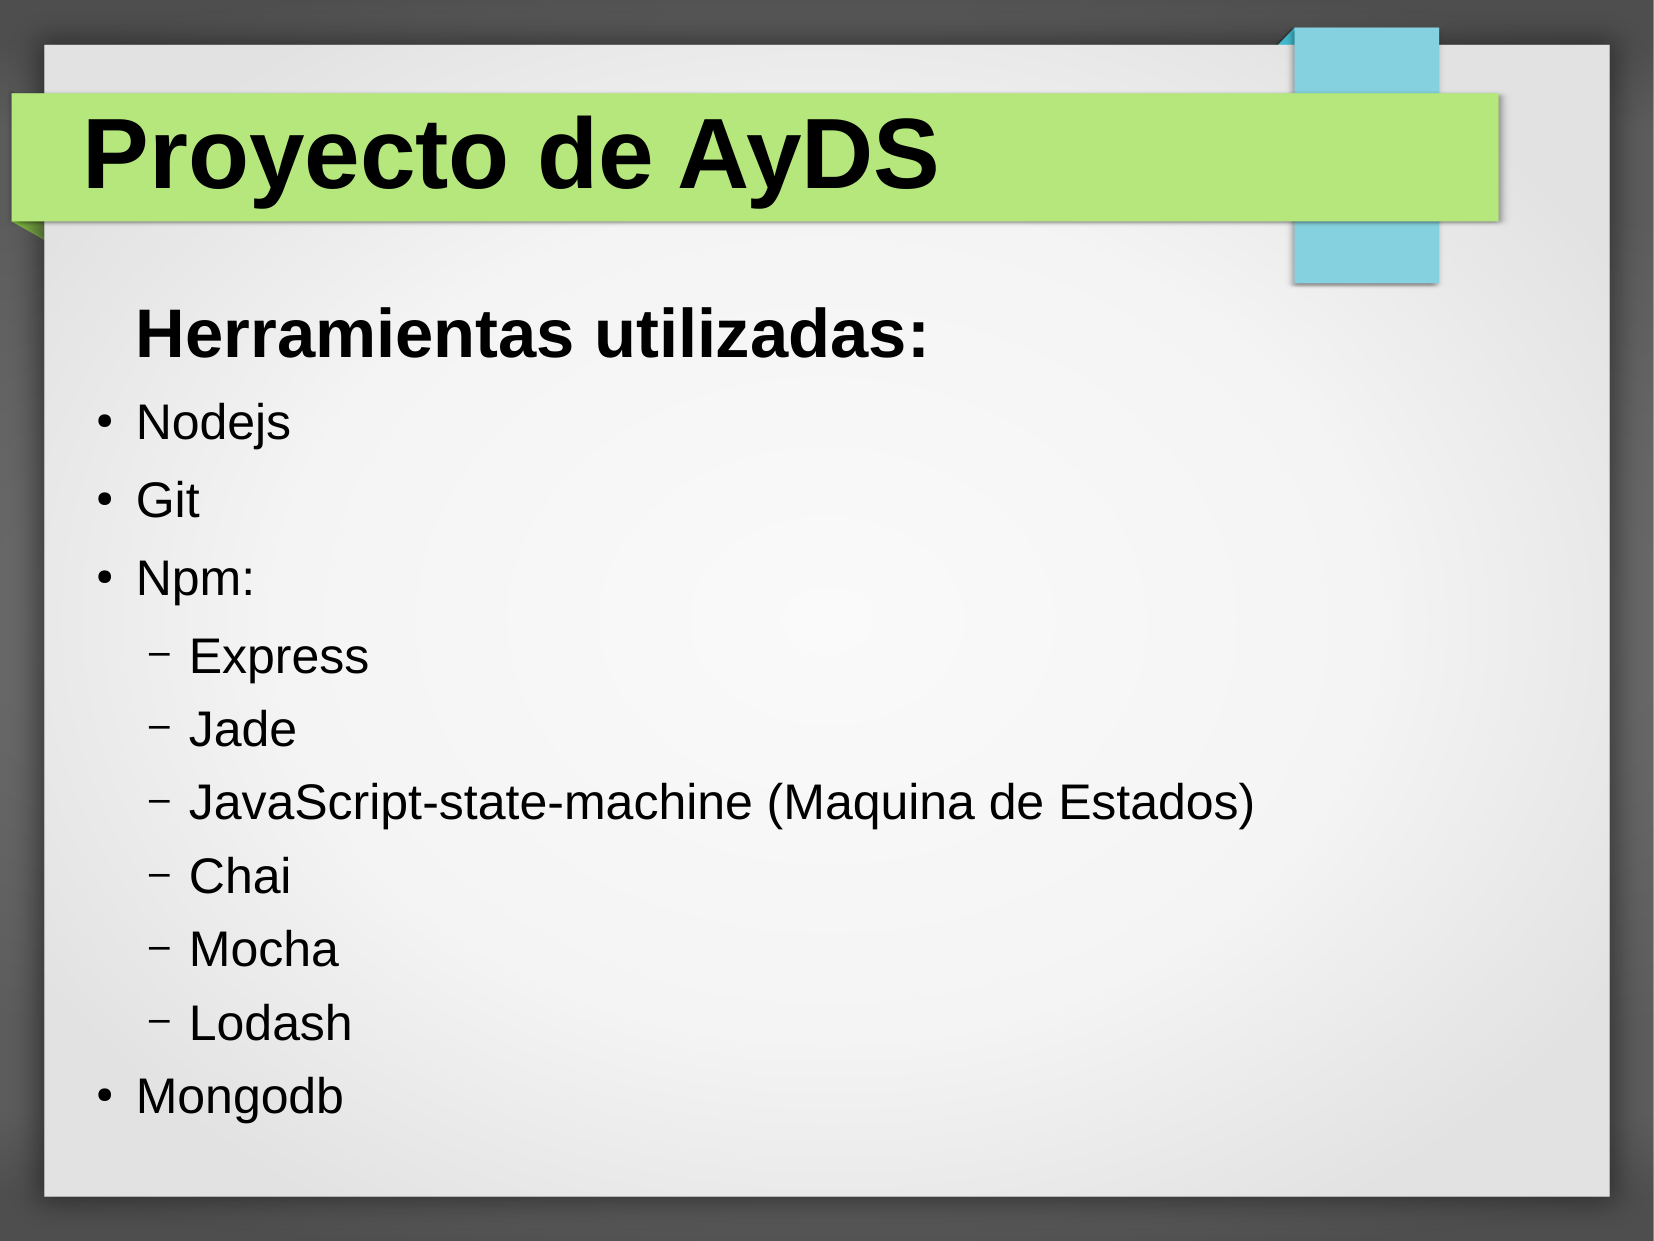

# Proyecto de AyDS
Herramientas utilizadas:
Nodejs
Git
Npm:
Express
Jade
JavaScript-state-machine (Maquina de Estados)
Chai
Mocha
Lodash
Mongodb